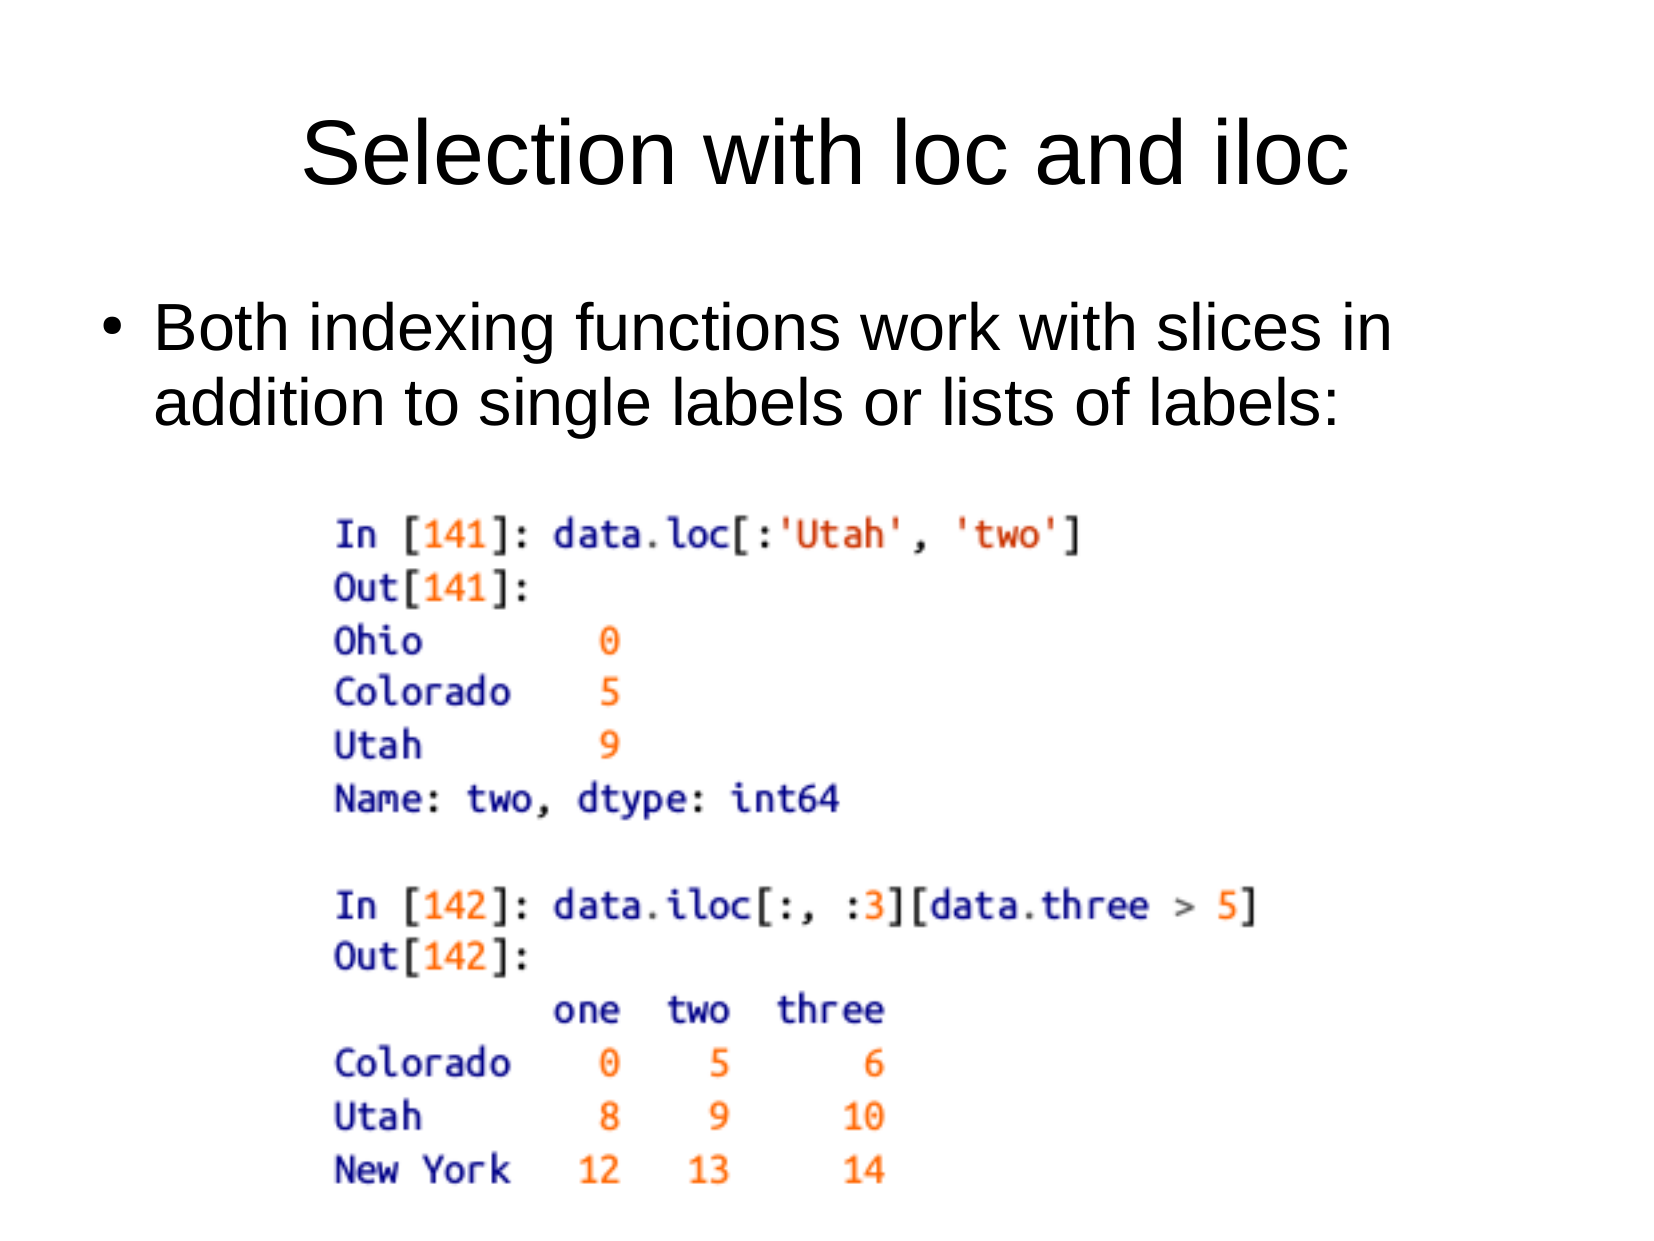

# Selection with loc and iloc
Both indexing functions work with slices in addition to single labels or lists of labels: